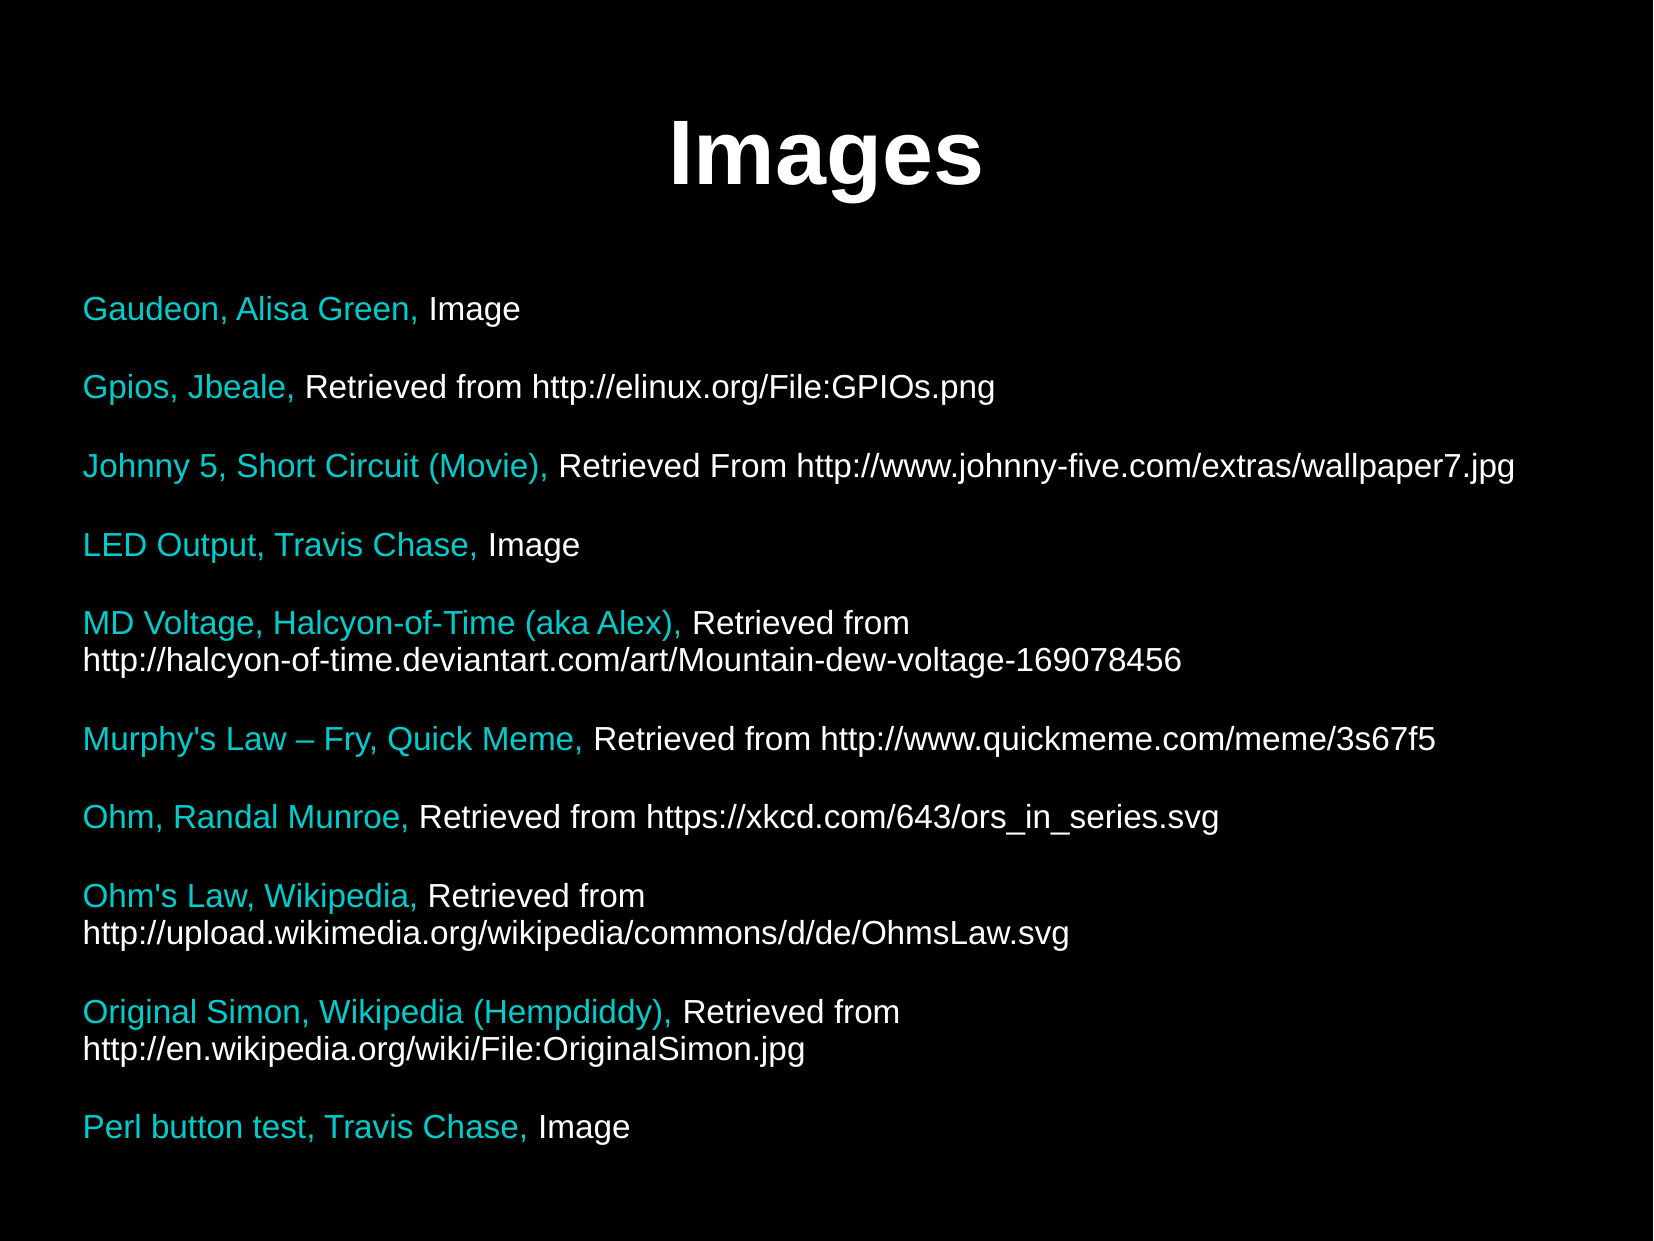

# Images
Gaudeon, Alisa Green, Image
Gpios, Jbeale, Retrieved from http://elinux.org/File:GPIOs.png
Johnny 5, Short Circuit (Movie), Retrieved From http://www.johnny-five.com/extras/wallpaper7.jpg
LED Output, Travis Chase, Image
MD Voltage, Halcyon-of-Time (aka Alex), Retrieved from http://halcyon-of-time.deviantart.com/art/Mountain-dew-voltage-169078456
Murphy's Law – Fry, Quick Meme, Retrieved from http://www.quickmeme.com/meme/3s67f5
Ohm, Randal Munroe, Retrieved from https://xkcd.com/643/ors_in_series.svg
Ohm's Law, Wikipedia, Retrieved from http://upload.wikimedia.org/wikipedia/commons/d/de/OhmsLaw.svg
Original Simon, Wikipedia (Hempdiddy), Retrieved from http://en.wikipedia.org/wiki/File:OriginalSimon.jpg
Perl button test, Travis Chase, Image